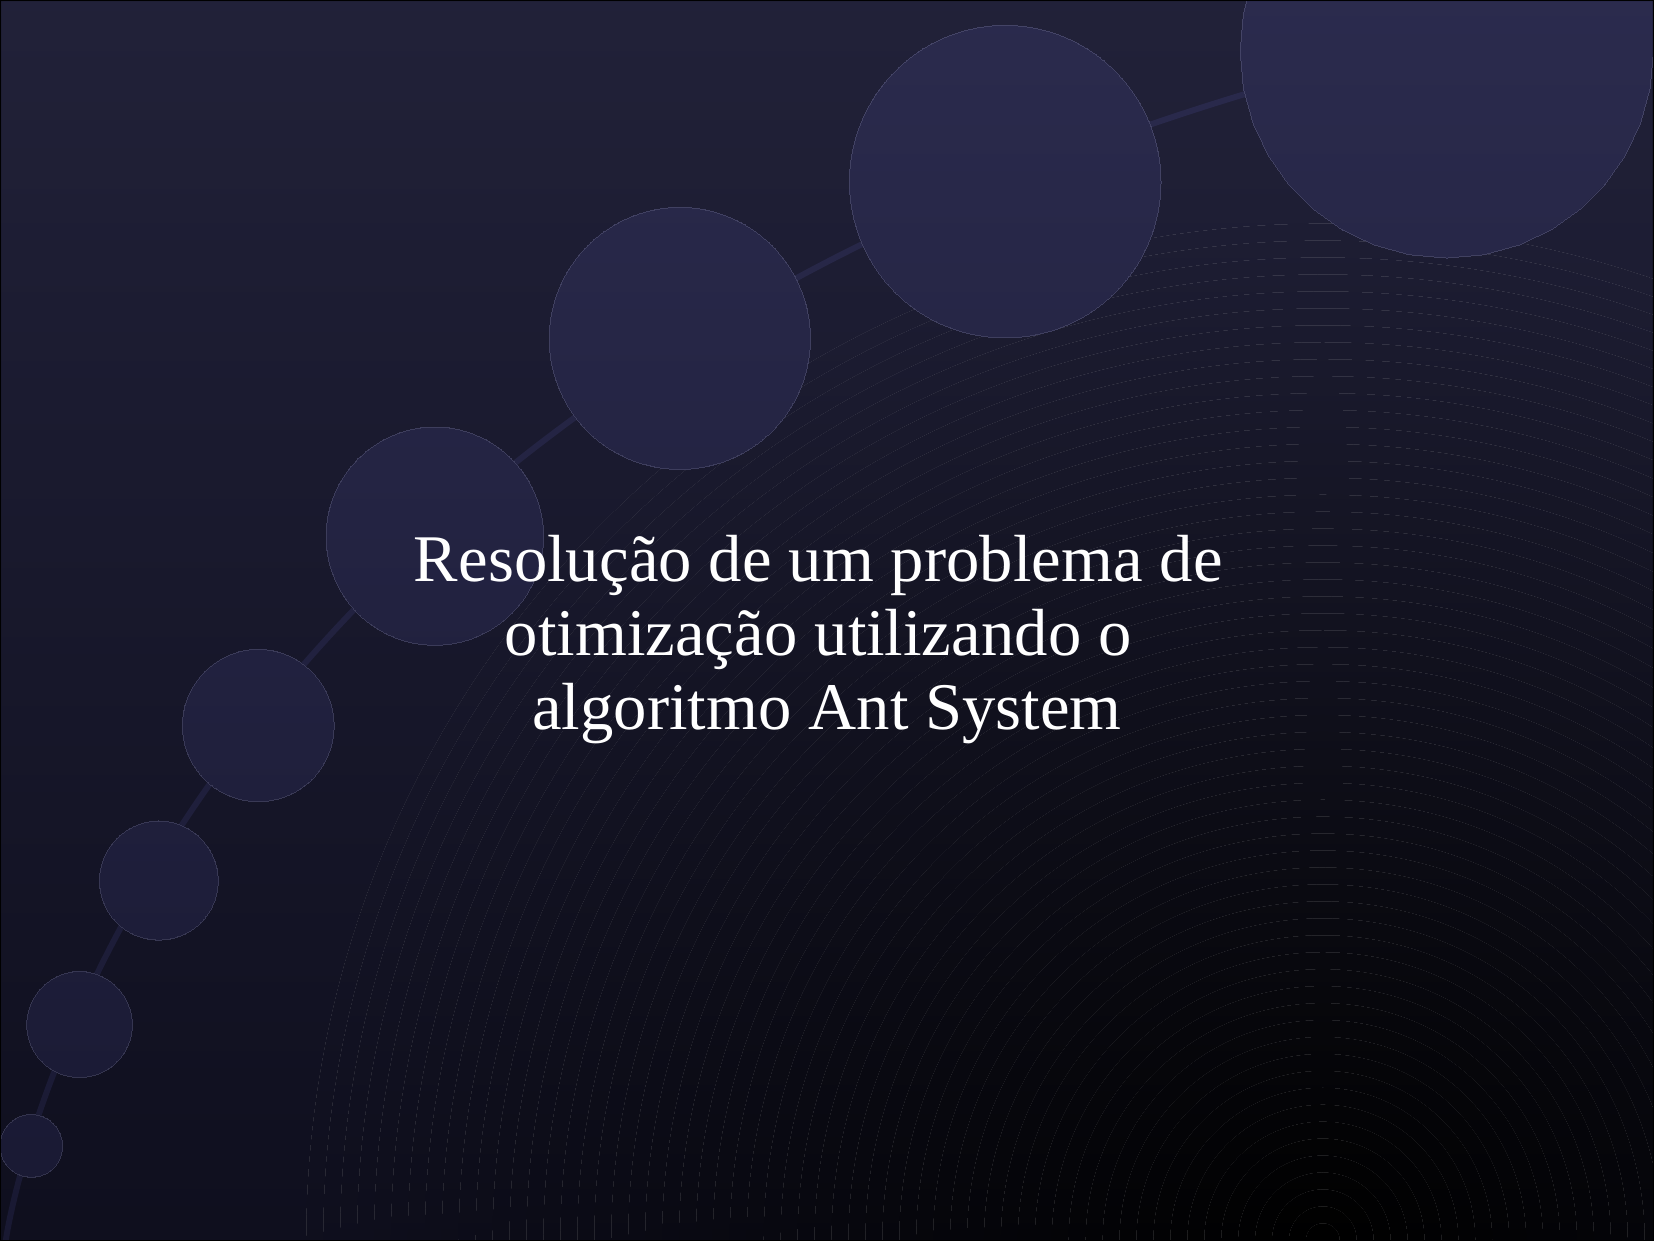

# Resolução de um problema de
otimização utilizando o
algoritmo Ant System